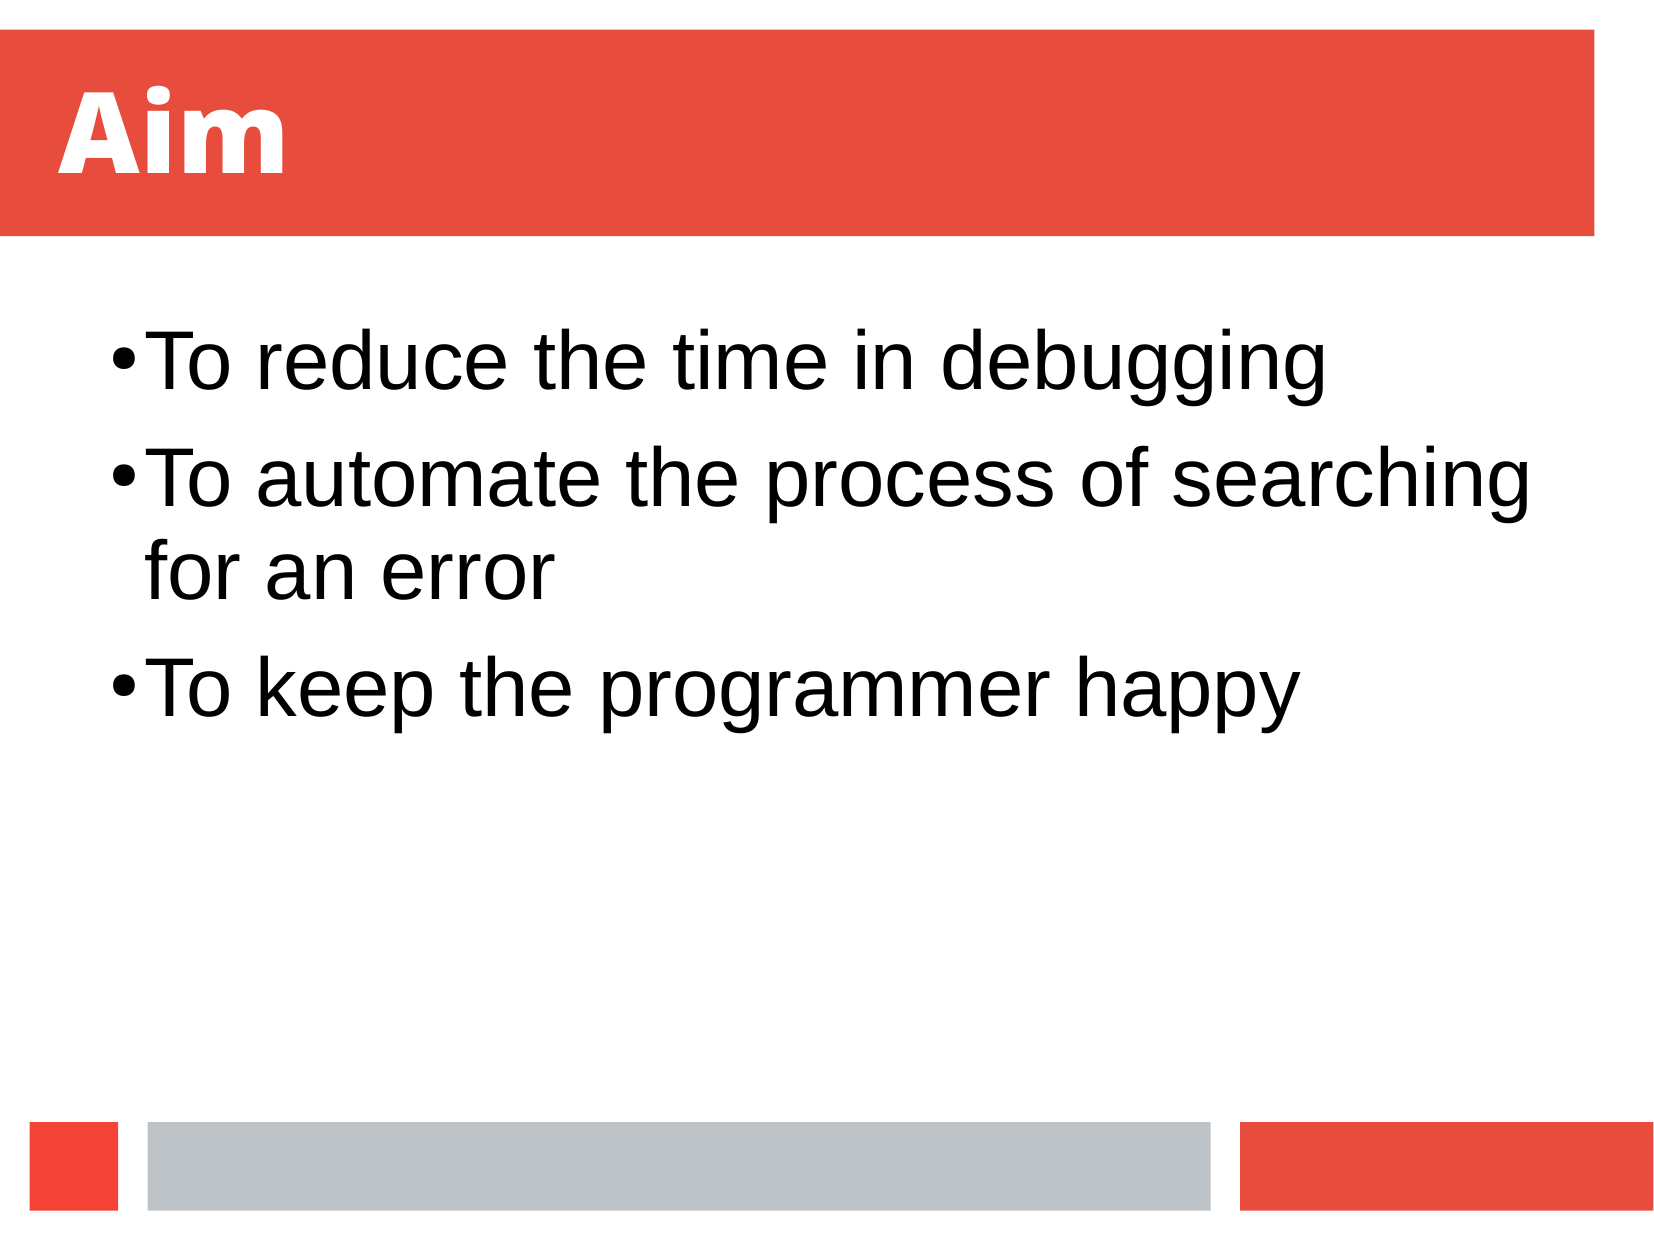

# Aim
To reduce the time in debugging
To automate the process of searching for an error
To keep the programmer happy